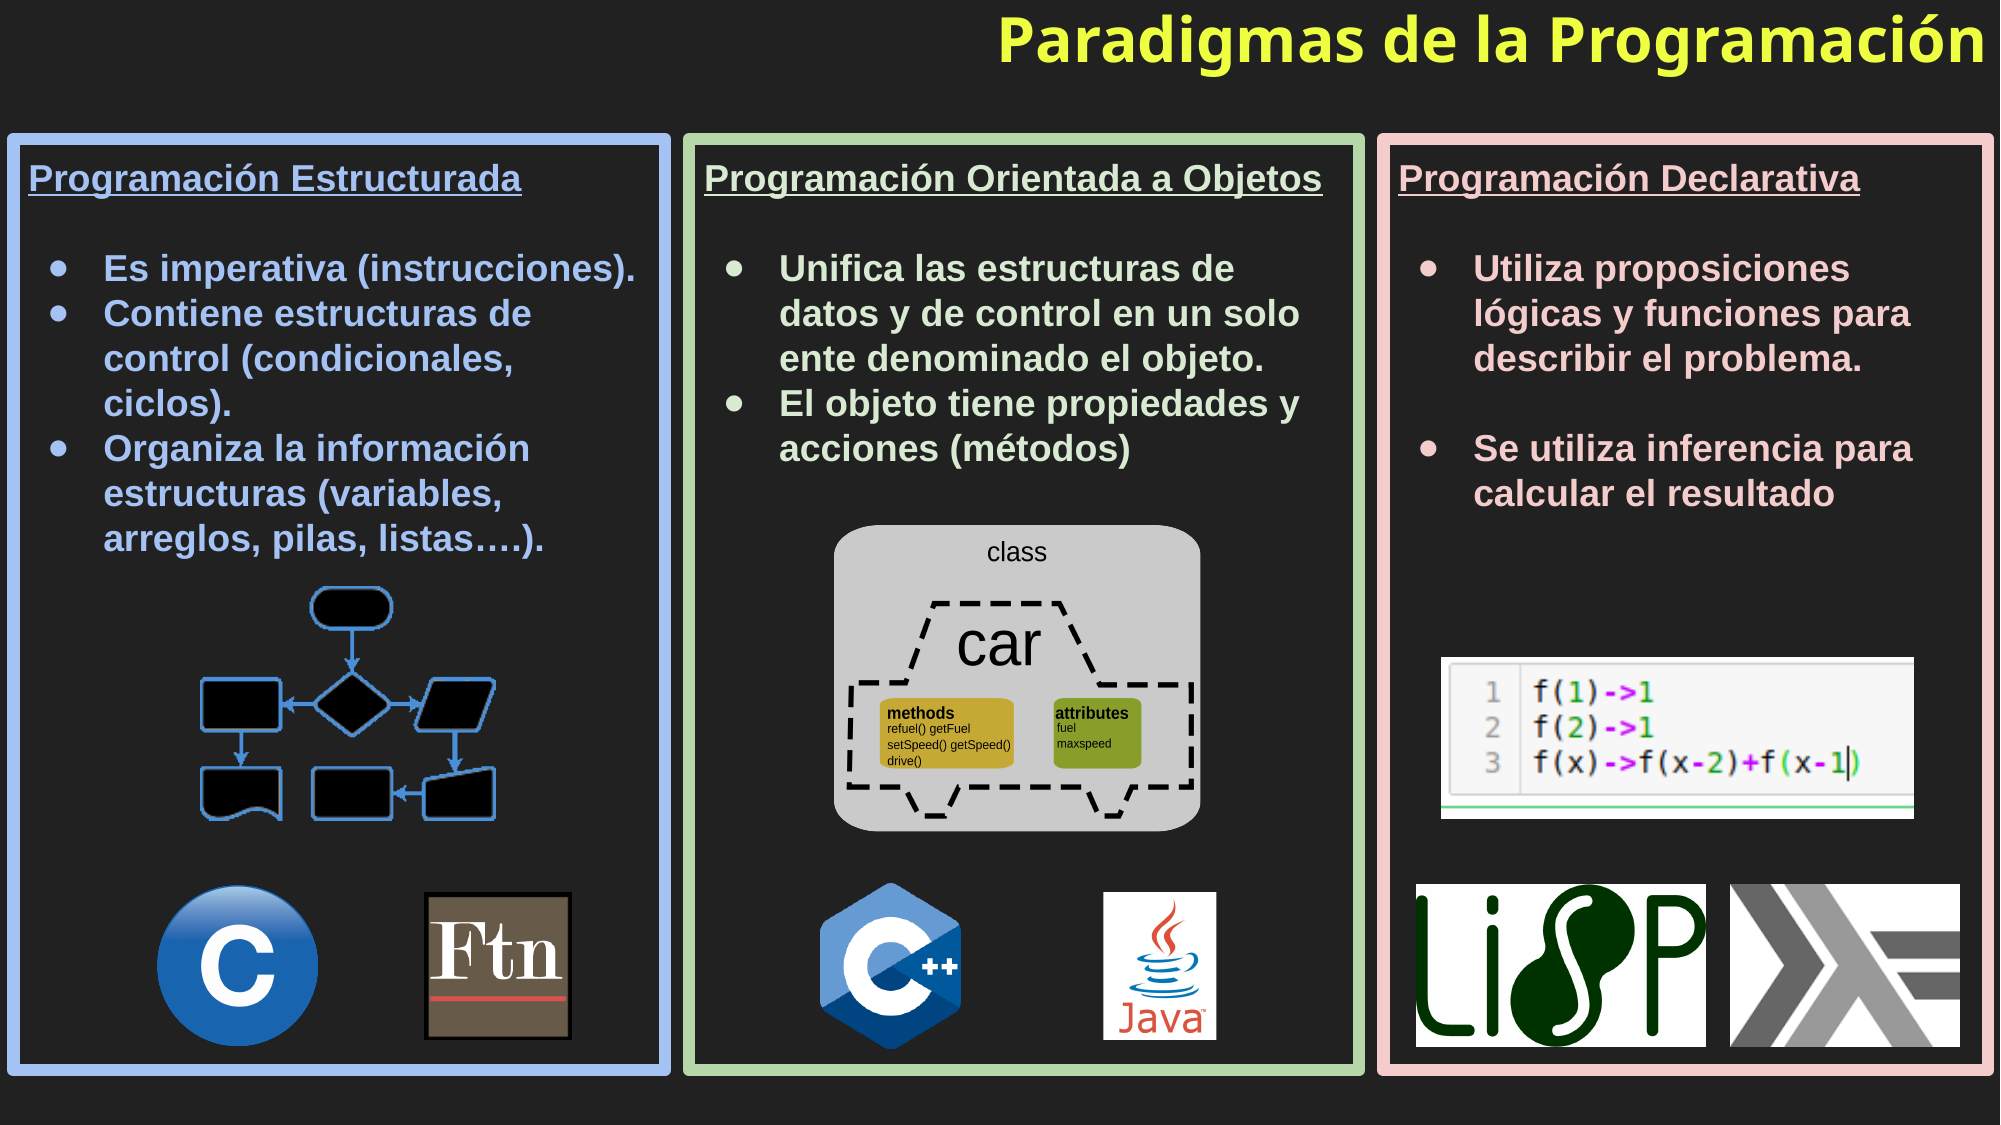

# Paradigmas de la Programación
Programación Estructurada
Es imperativa (instrucciones).
Contiene estructuras de control (condicionales, ciclos).
Organiza la información estructuras (variables, arreglos, pilas, listas….).
Programación Orientada a Objetos
Unifica las estructuras de datos y de control en un solo ente denominado el objeto.
El objeto tiene propiedades y acciones (métodos)
Programación Declarativa
Utiliza proposiciones lógicas y funciones para describir el problema.
Se utiliza inferencia para calcular el resultado